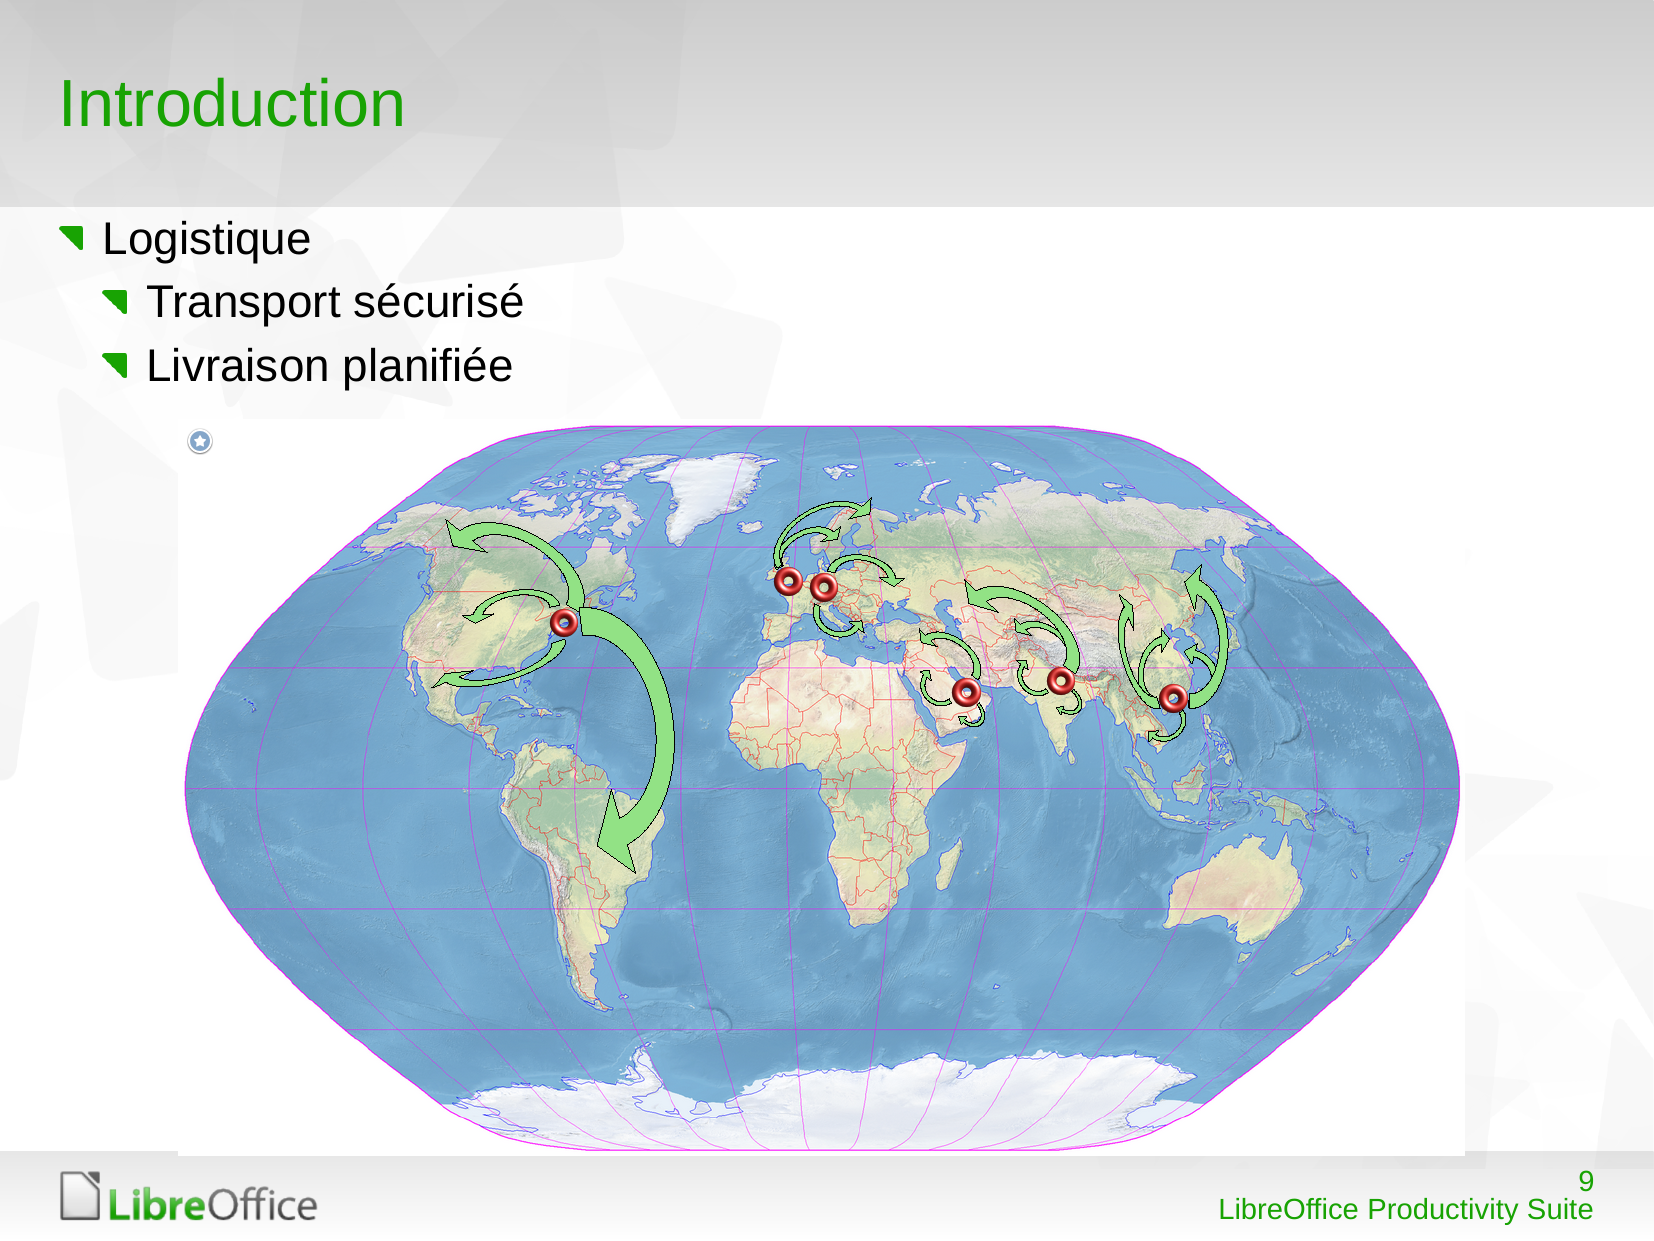

# Introduction
Logistique
Transport sécurisé
Livraison planifiée
9
LibreOffice Productivity Suite